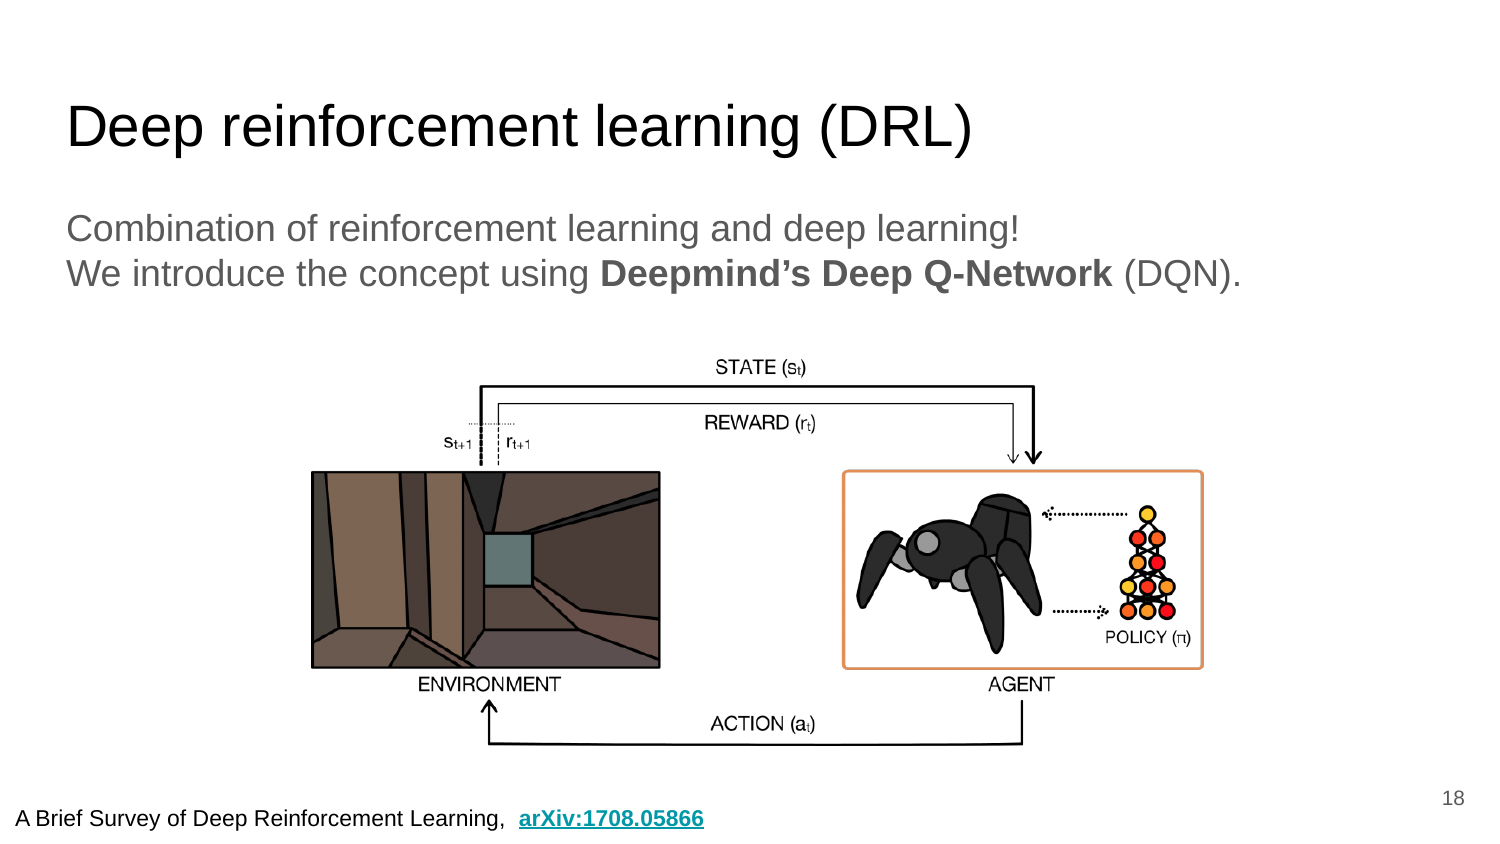

# Deep reinforcement learning (DRL)
Combination of reinforcement learning and deep learning!
We introduce the concept using Deepmind’s Deep Q-Network (DQN).
A Brief Survey of Deep Reinforcement Learning, arXiv:1708.05866